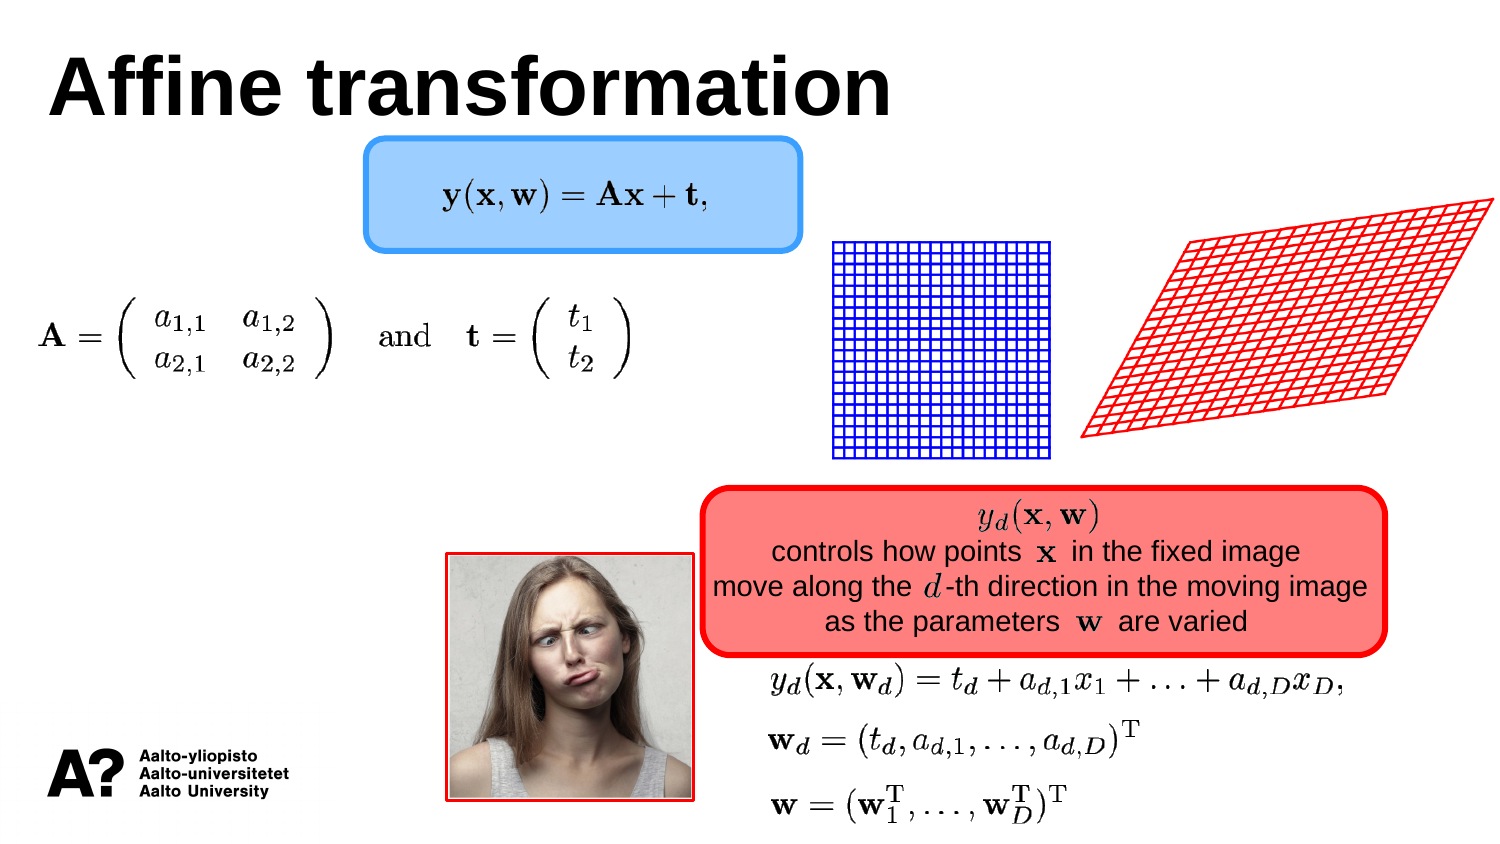

# Affine transformation
controls how points in the fixed image
move along the -th direction in the moving image
as the parameters are varied